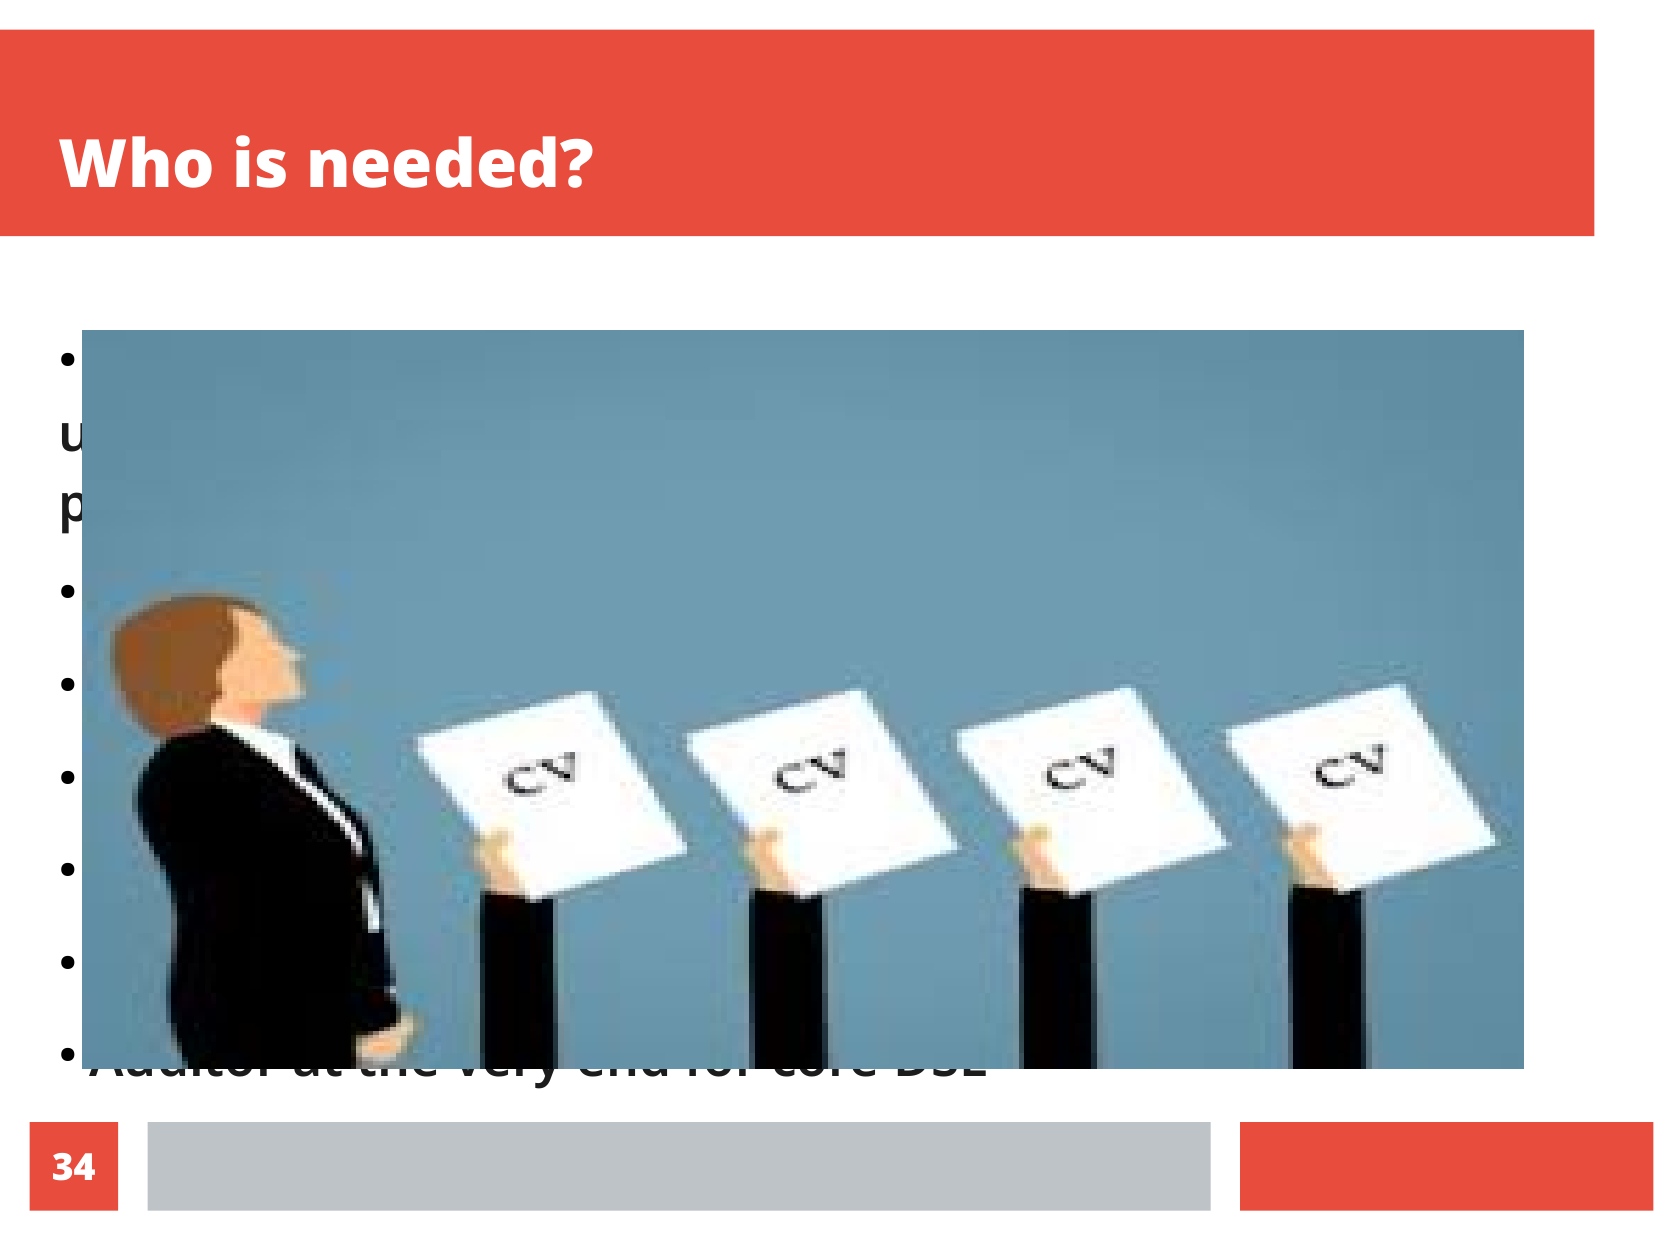

# Who is needed?
 Key user/marketing guy – getting in touch with potential users at various meetings, shaping the requirements with parent broker
 Windows desktop developer
 Highly skilled programmer for DSL
 One programmer – past stock data, simple web service
 Project director – from parent broker
 Project manager also as a team leader
 Auditor at the very end for core DSL
34